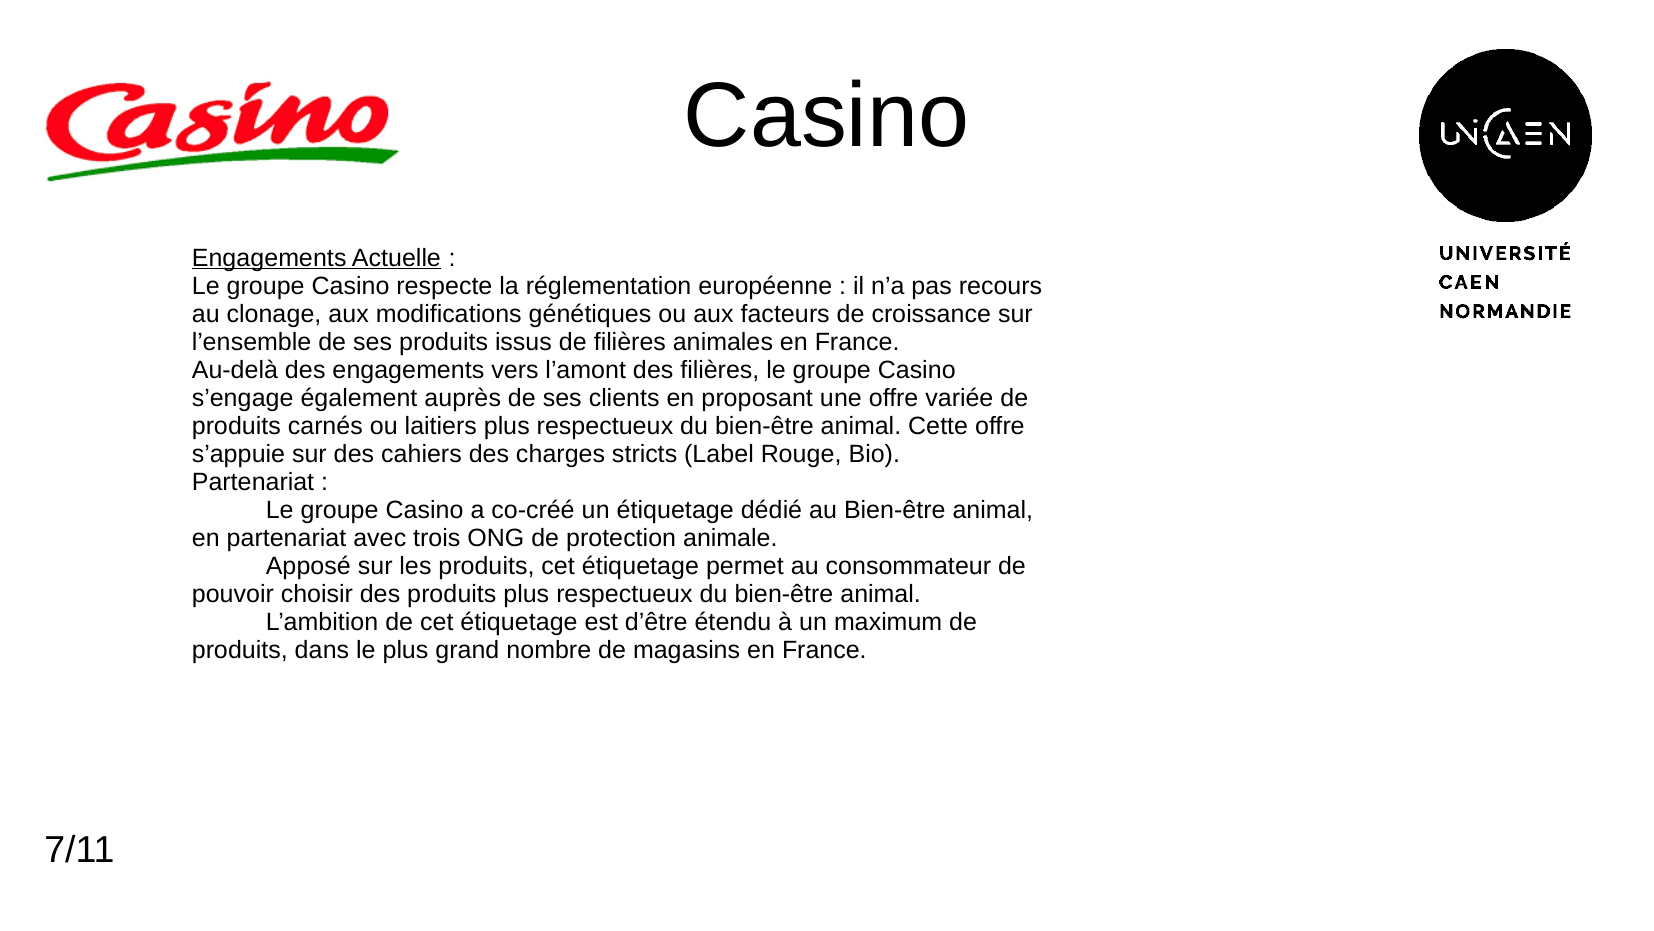

# Casino
Engagements Actuelle :
Le groupe Casino respecte la réglementation européenne : il n’a pas recours au clonage, aux modifications génétiques ou aux facteurs de croissance sur l’ensemble de ses produits issus de filières animales en France.
Au-delà des engagements vers l’amont des filières, le groupe Casino s’engage également auprès de ses clients en proposant une offre variée de produits carnés ou laitiers plus respectueux du bien-être animal. Cette offre s’appuie sur des cahiers des charges stricts (Label Rouge, Bio).
Partenariat :
	Le groupe Casino a co-créé un étiquetage dédié au Bien-être animal, en partenariat avec trois ONG de protection animale.
	Apposé sur les produits, cet étiquetage permet au consommateur de pouvoir choisir des produits plus respectueux du bien-être animal.
	L’ambition de cet étiquetage est d’être étendu à un maximum de produits, dans le plus grand nombre de magasins en France.